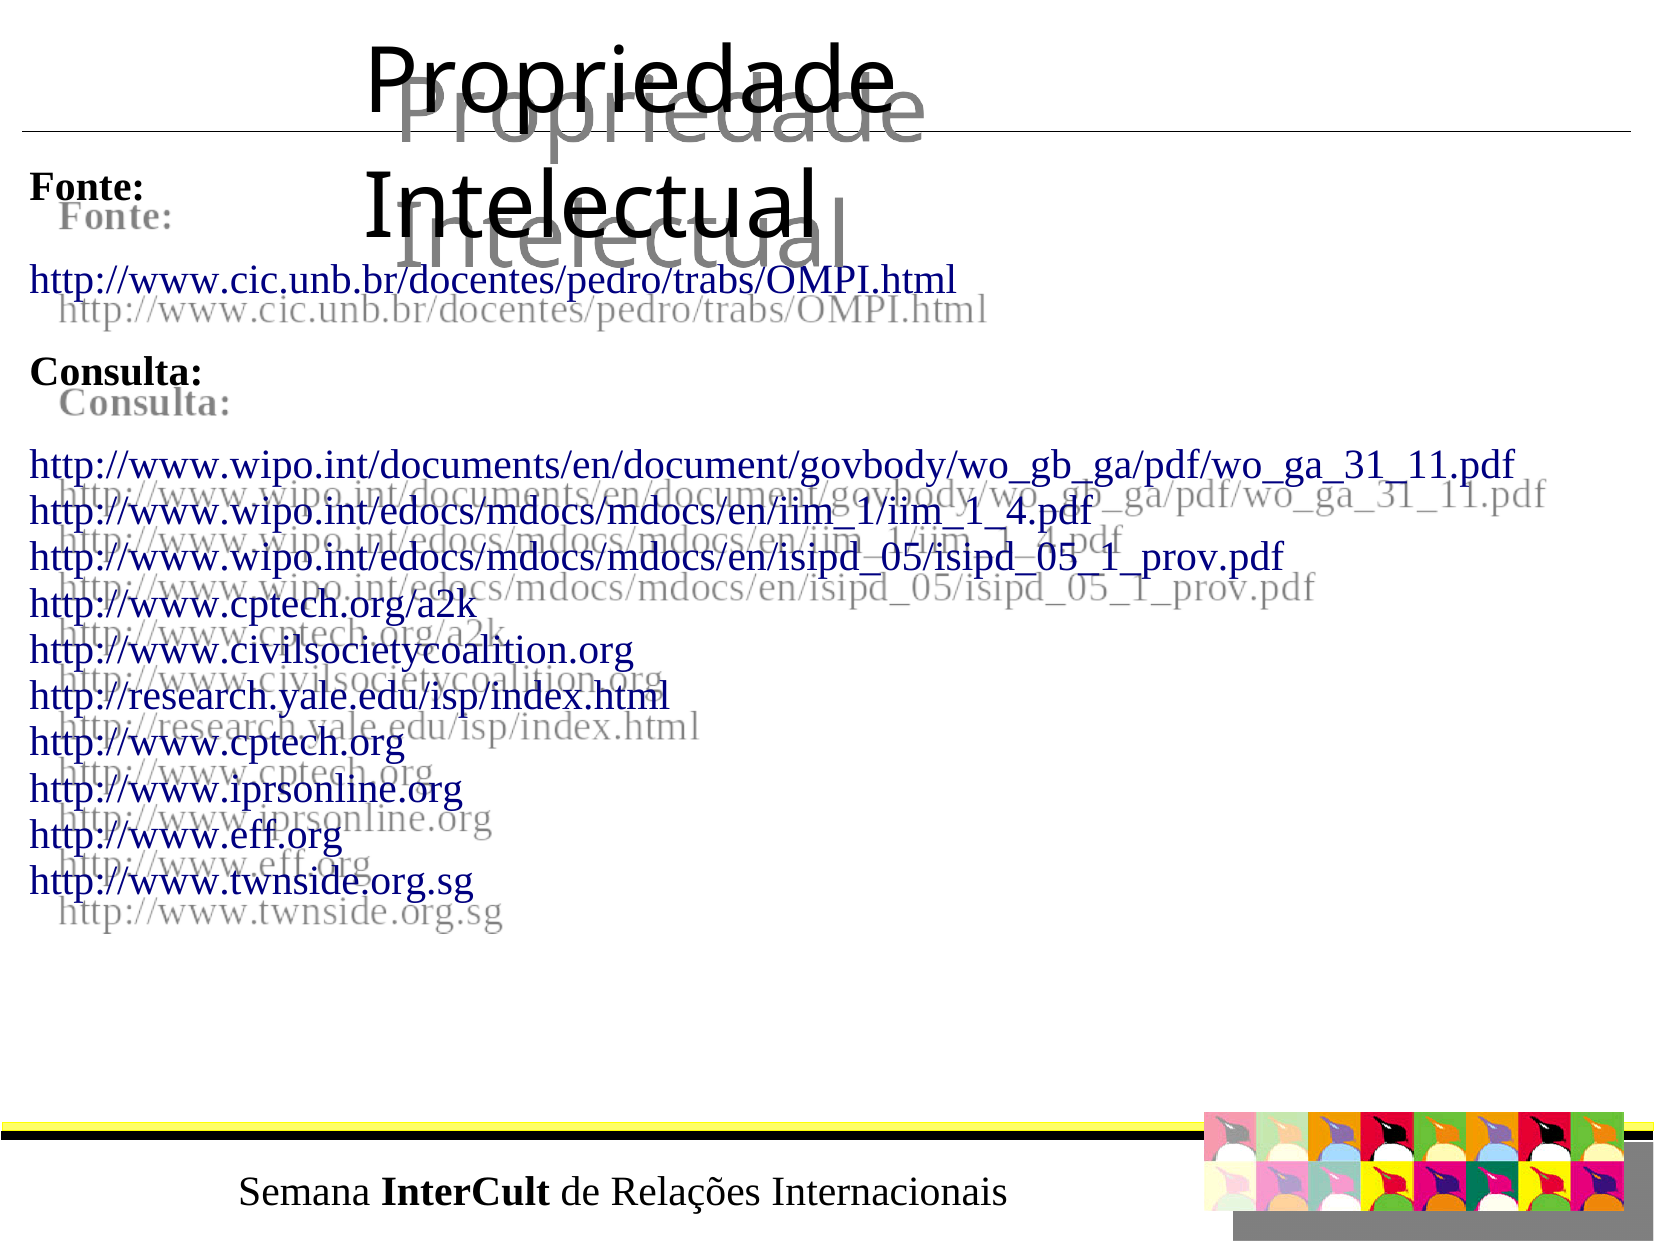

Propriedade Intelectual
Fonte:
http://www.cic.unb.br/docentes/pedro/trabs/OMPI.html
Consulta:
http://www.wipo.int/documents/en/document/govbody/wo_gb_ga/pdf/wo_ga_31_11.pdf
http://www.wipo.int/edocs/mdocs/mdocs/en/iim_1/iim_1_4.pdf
http://www.wipo.int/edocs/mdocs/mdocs/en/isipd_05/isipd_05_1_prov.pdf
http://www.cptech.org/a2k
http://www.civilsocietycoalition.org
http://research.yale.edu/isp/index.html
http://www.cptech.org
http://www.iprsonline.org
http://www.eff.org
http://www.twnside.org.sg
Semana InterCult de Relações Internacionais